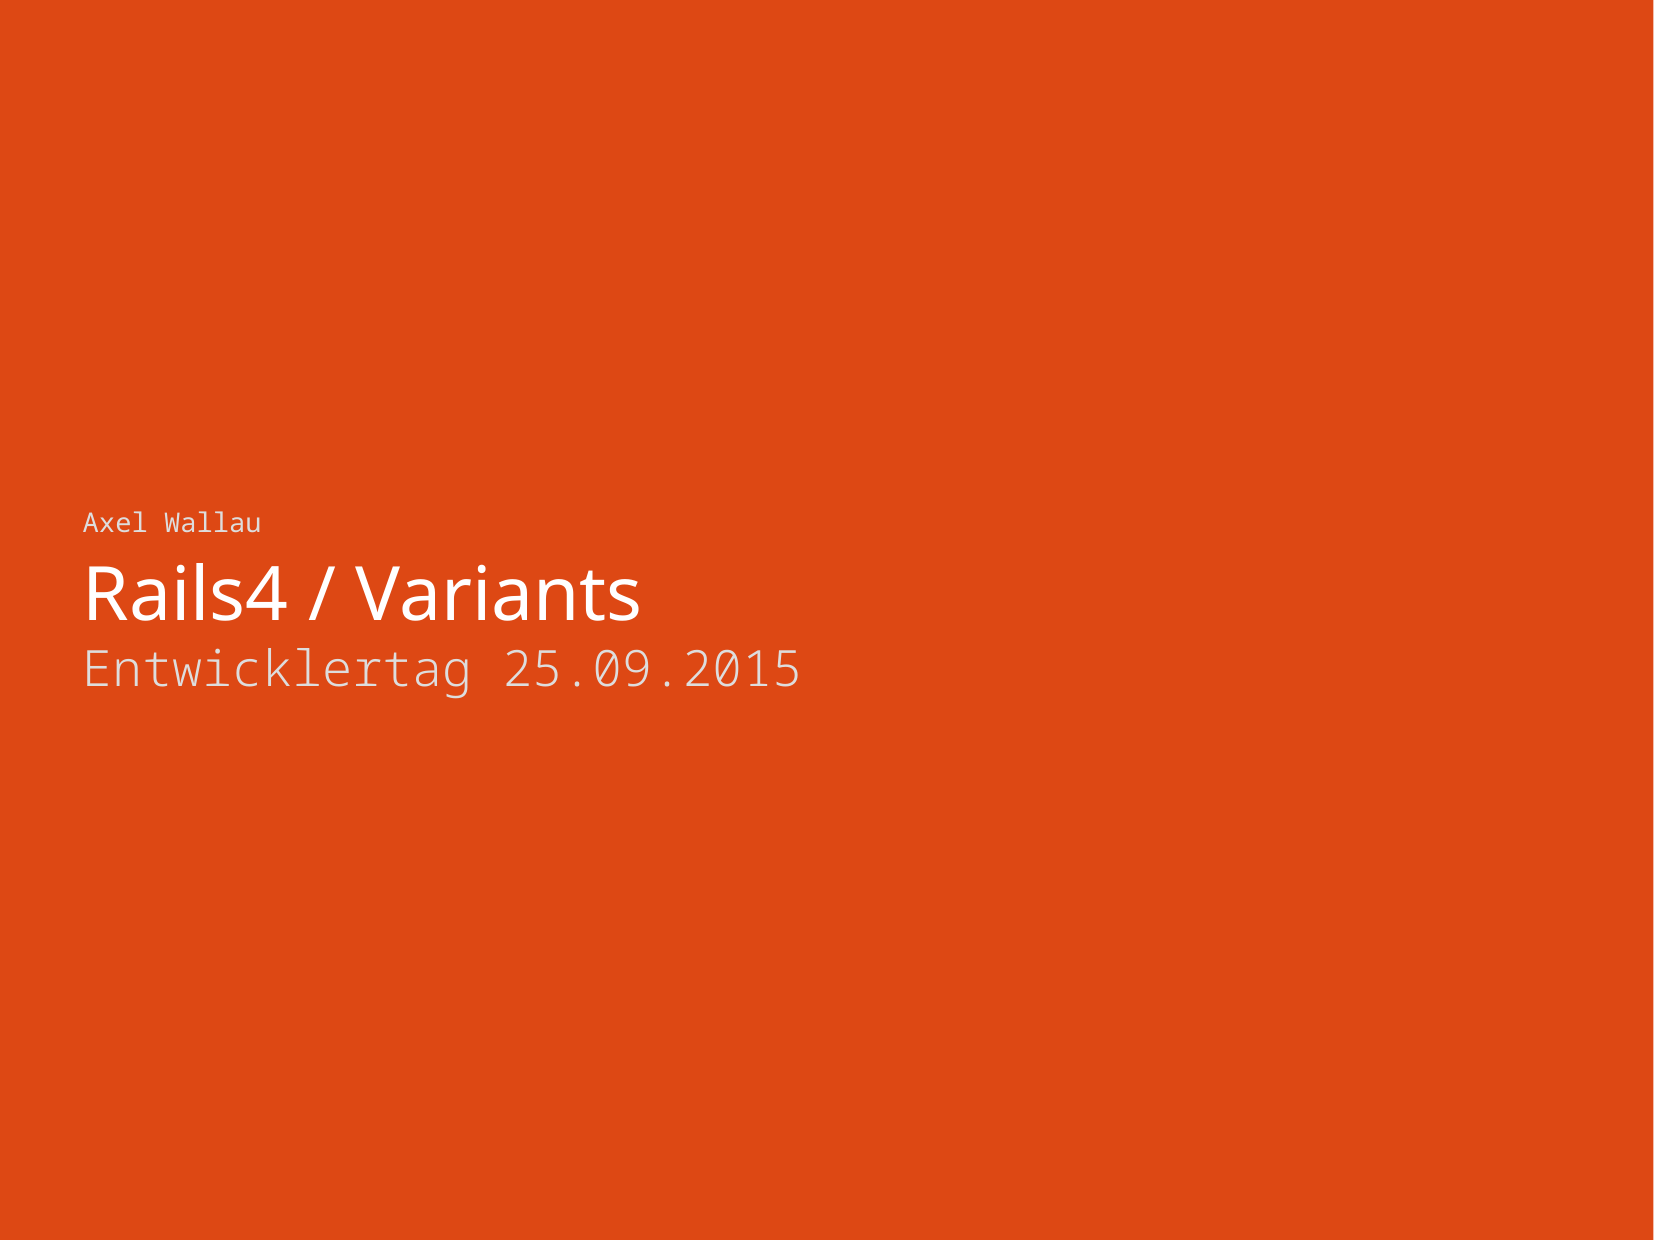

# Axel Wallau Rails4 / Variants
Entwicklertag 25.09.2015